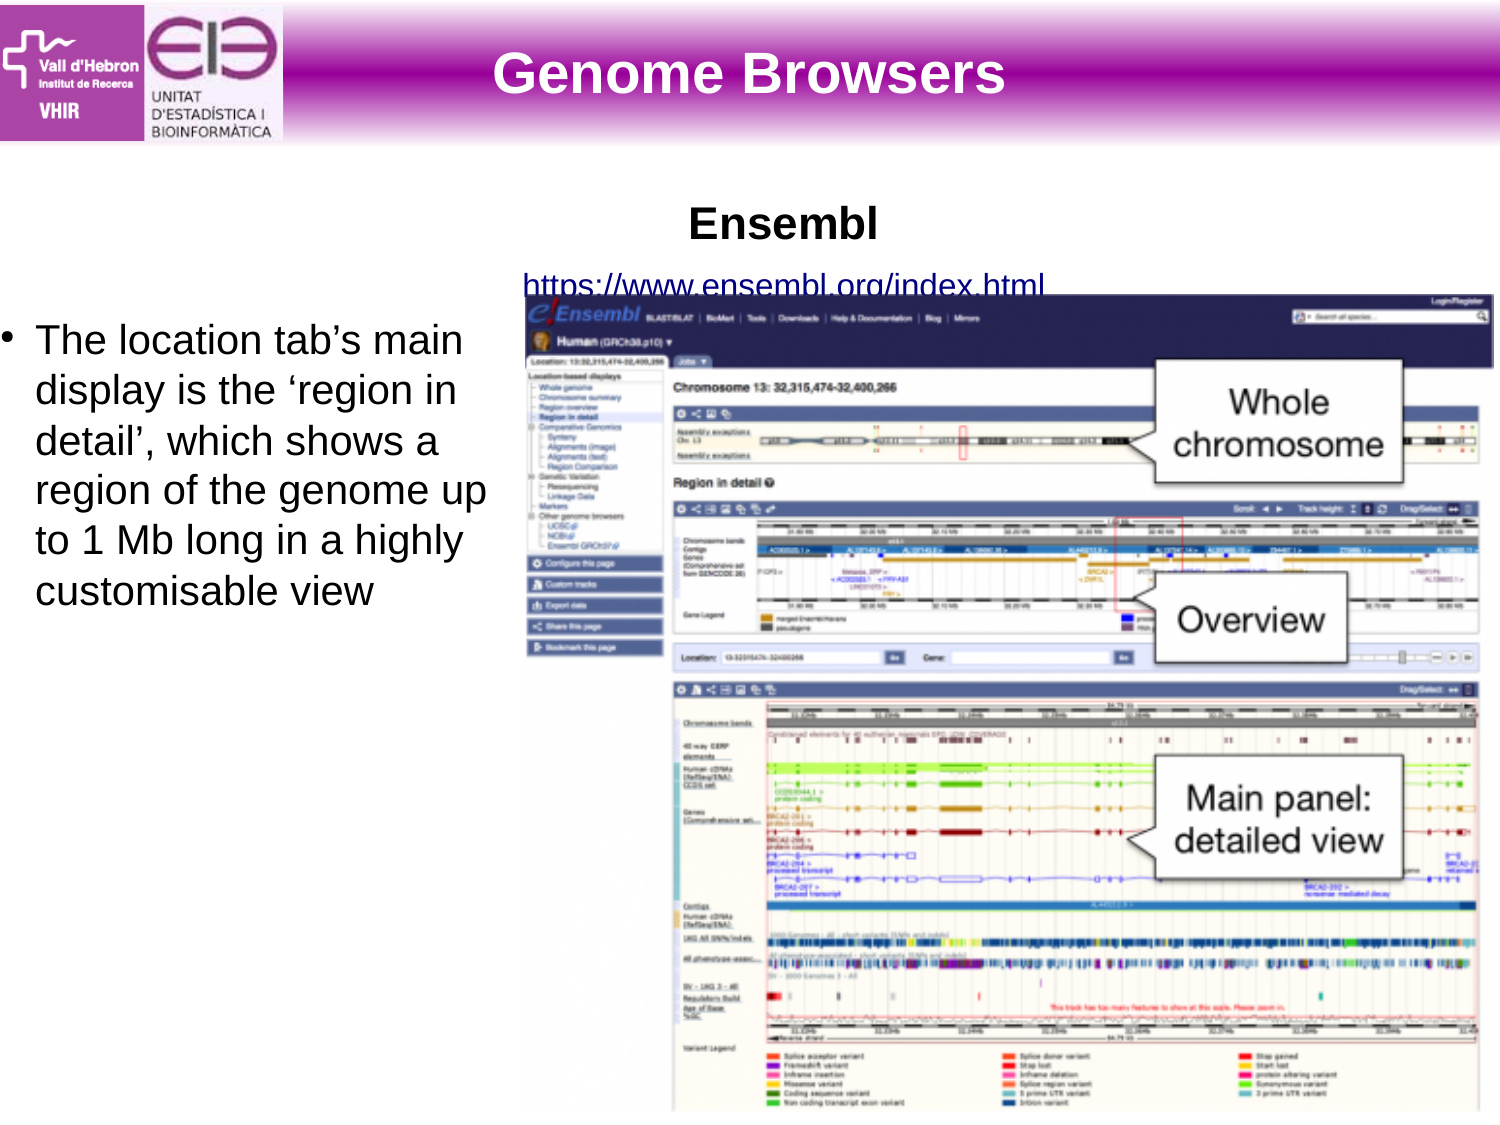

Genome Browsers
Ensembl
https://www.ensembl.org/index.html
The location tab’s main display is the ‘region in detail’, which shows a region of the genome up to 1 Mb long in a highly customisable view